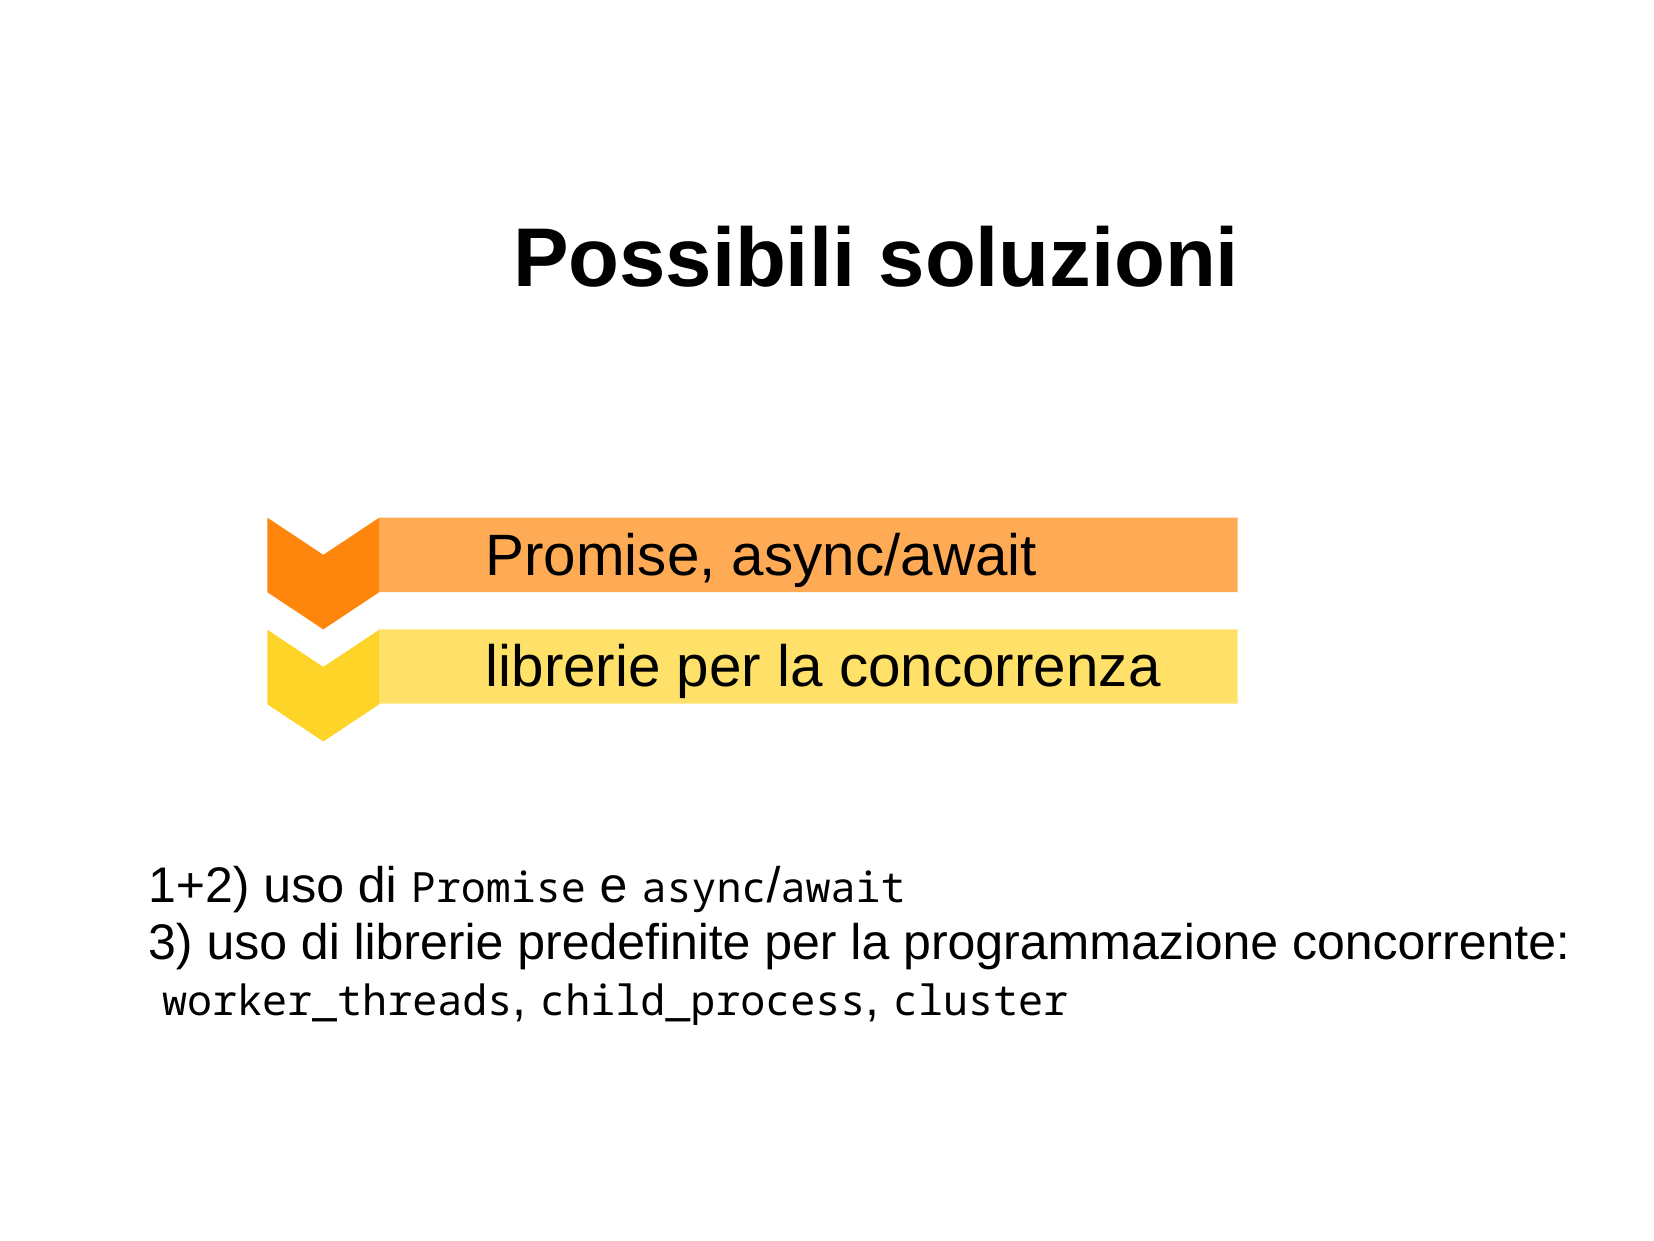

Possibili soluzioni
Promise, async/await
librerie per la concorrenza
1+2) uso di Promise e async/await
3) uso di librerie predefinite per la programmazione concorrente: worker_threads, child_process, cluster